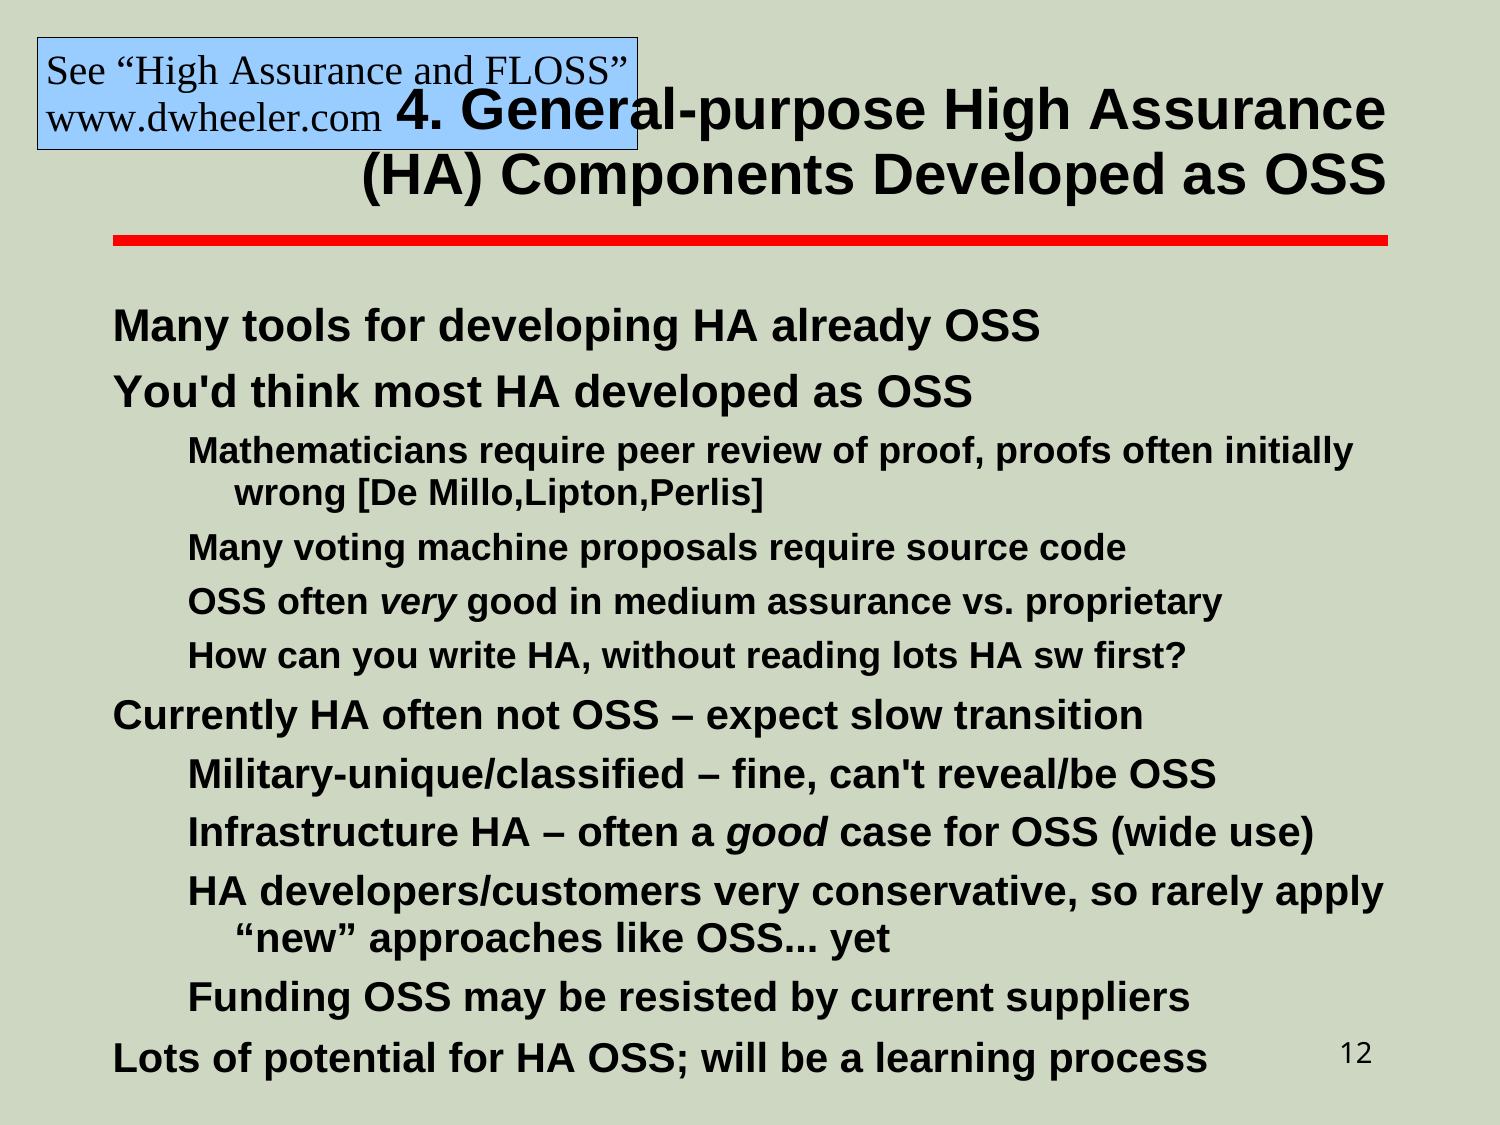

See “High Assurance and FLOSS”
www.dwheeler.com
# 4. General-purpose High Assurance (HA) Components Developed as OSS
Many tools for developing HA already OSS
You'd think most HA developed as OSS
Mathematicians require peer review of proof, proofs often initially wrong [De Millo,Lipton,Perlis]
Many voting machine proposals require source code
OSS often very good in medium assurance vs. proprietary
How can you write HA, without reading lots HA sw first?
Currently HA often not OSS – expect slow transition
Military-unique/classified – fine, can't reveal/be OSS
Infrastructure HA – often a good case for OSS (wide use)
HA developers/customers very conservative, so rarely apply “new” approaches like OSS... yet
Funding OSS may be resisted by current suppliers
Lots of potential for HA OSS; will be a learning process